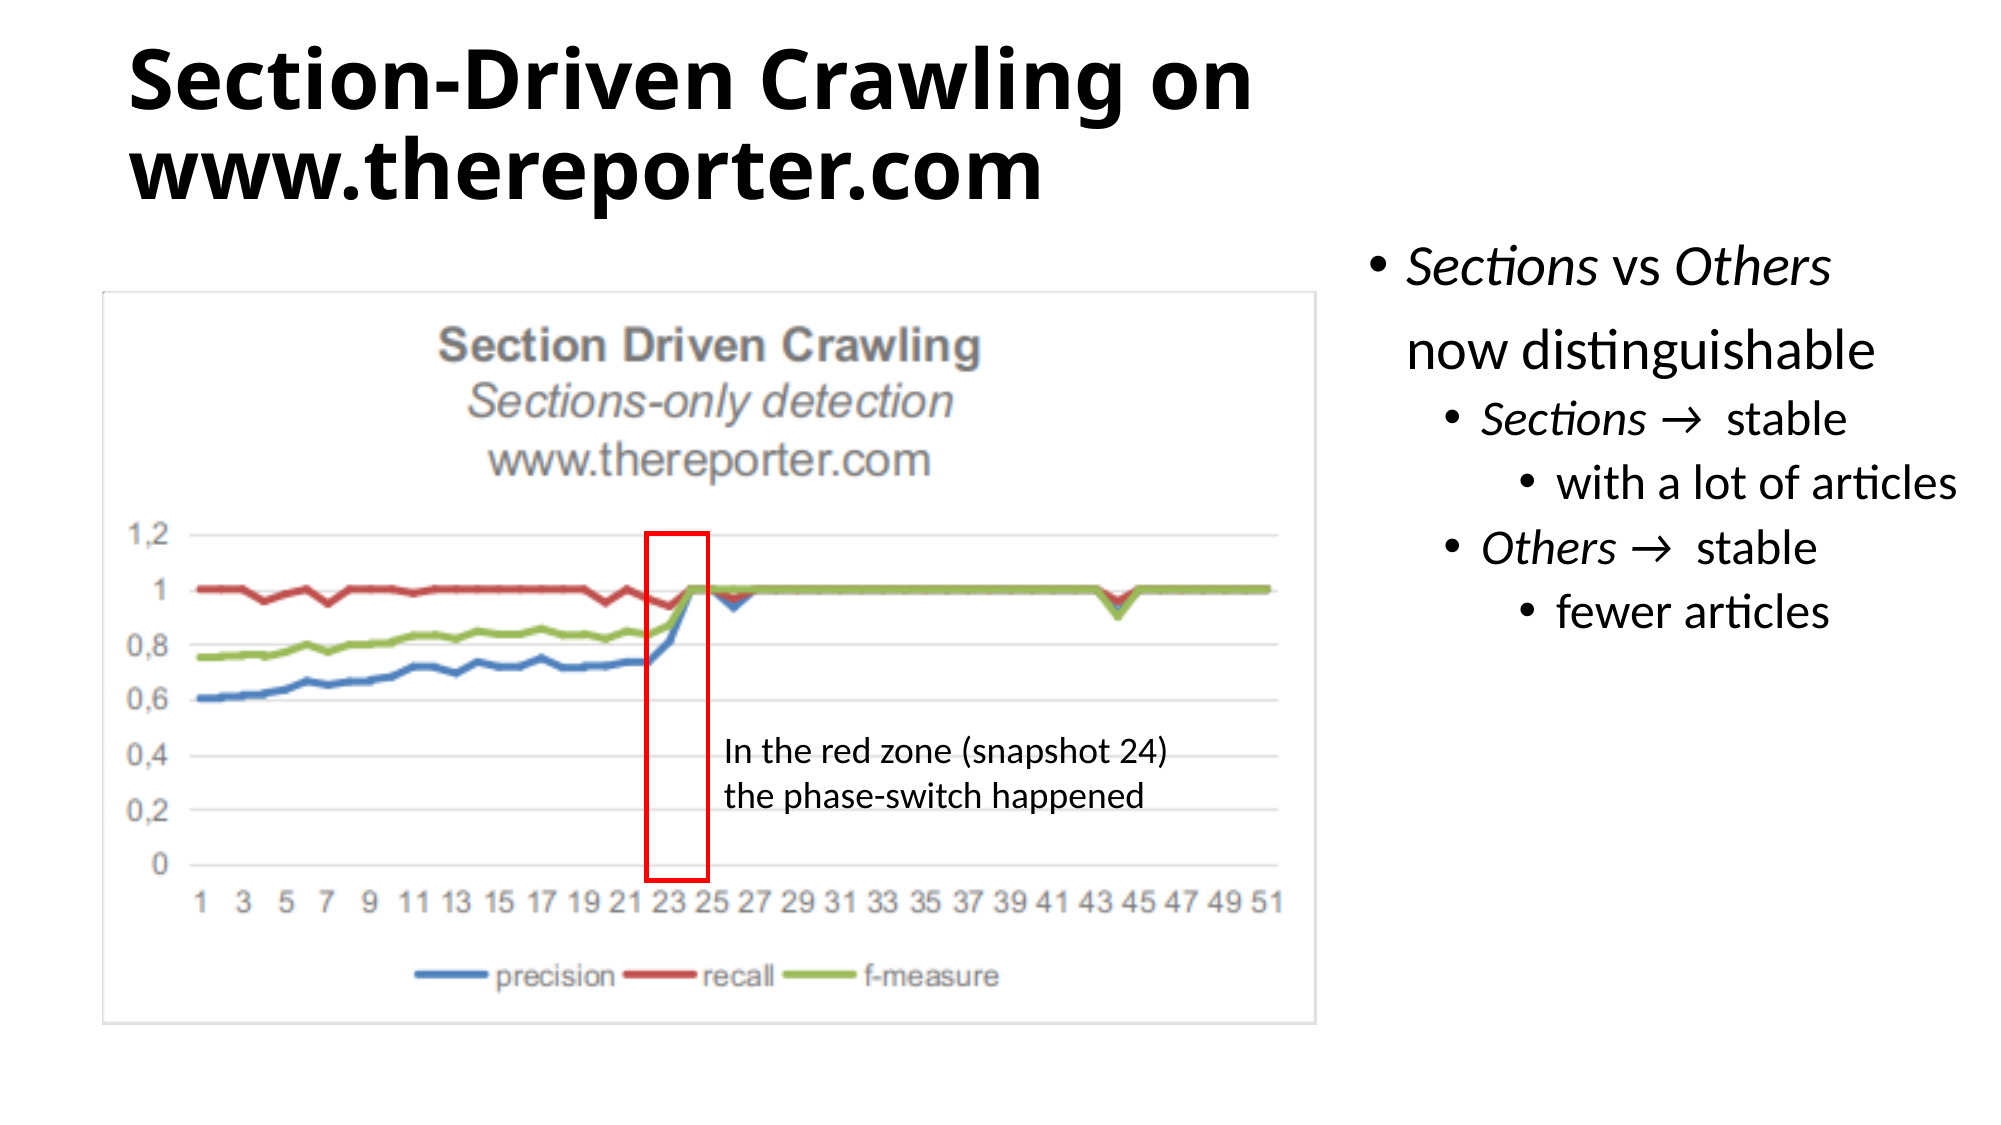

# Section-Driven Crawling on www.thereporter.com
Sections vs Others
now distinguishable
Sections → stable
with a lot of articles
Others → stable
fewer articles
In the red zone (snapshot 24) the phase-switch happened